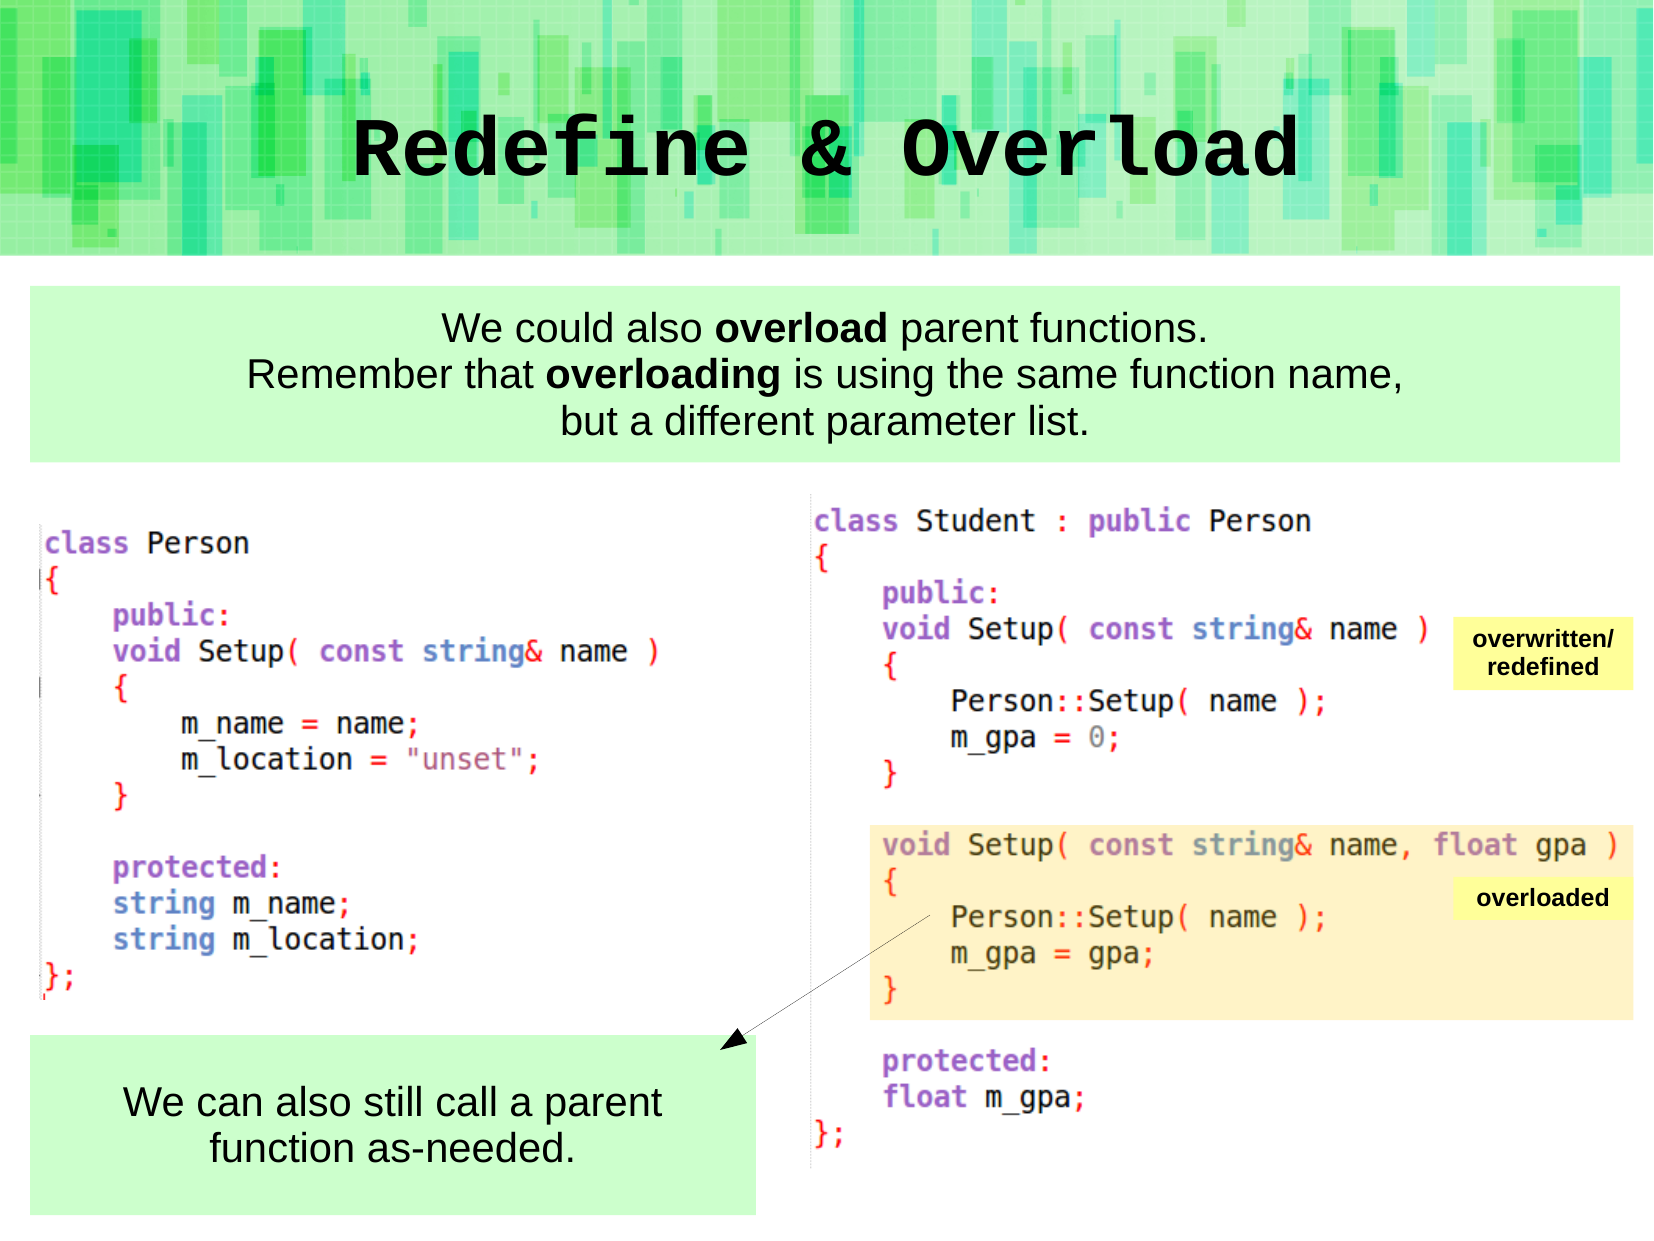

# Redefine & Overload
We could also overload parent functions.
Remember that overloading is using the same function name,
but a different parameter list.
overwritten/
redefined
overloaded
We can also still call a parent function as-needed.